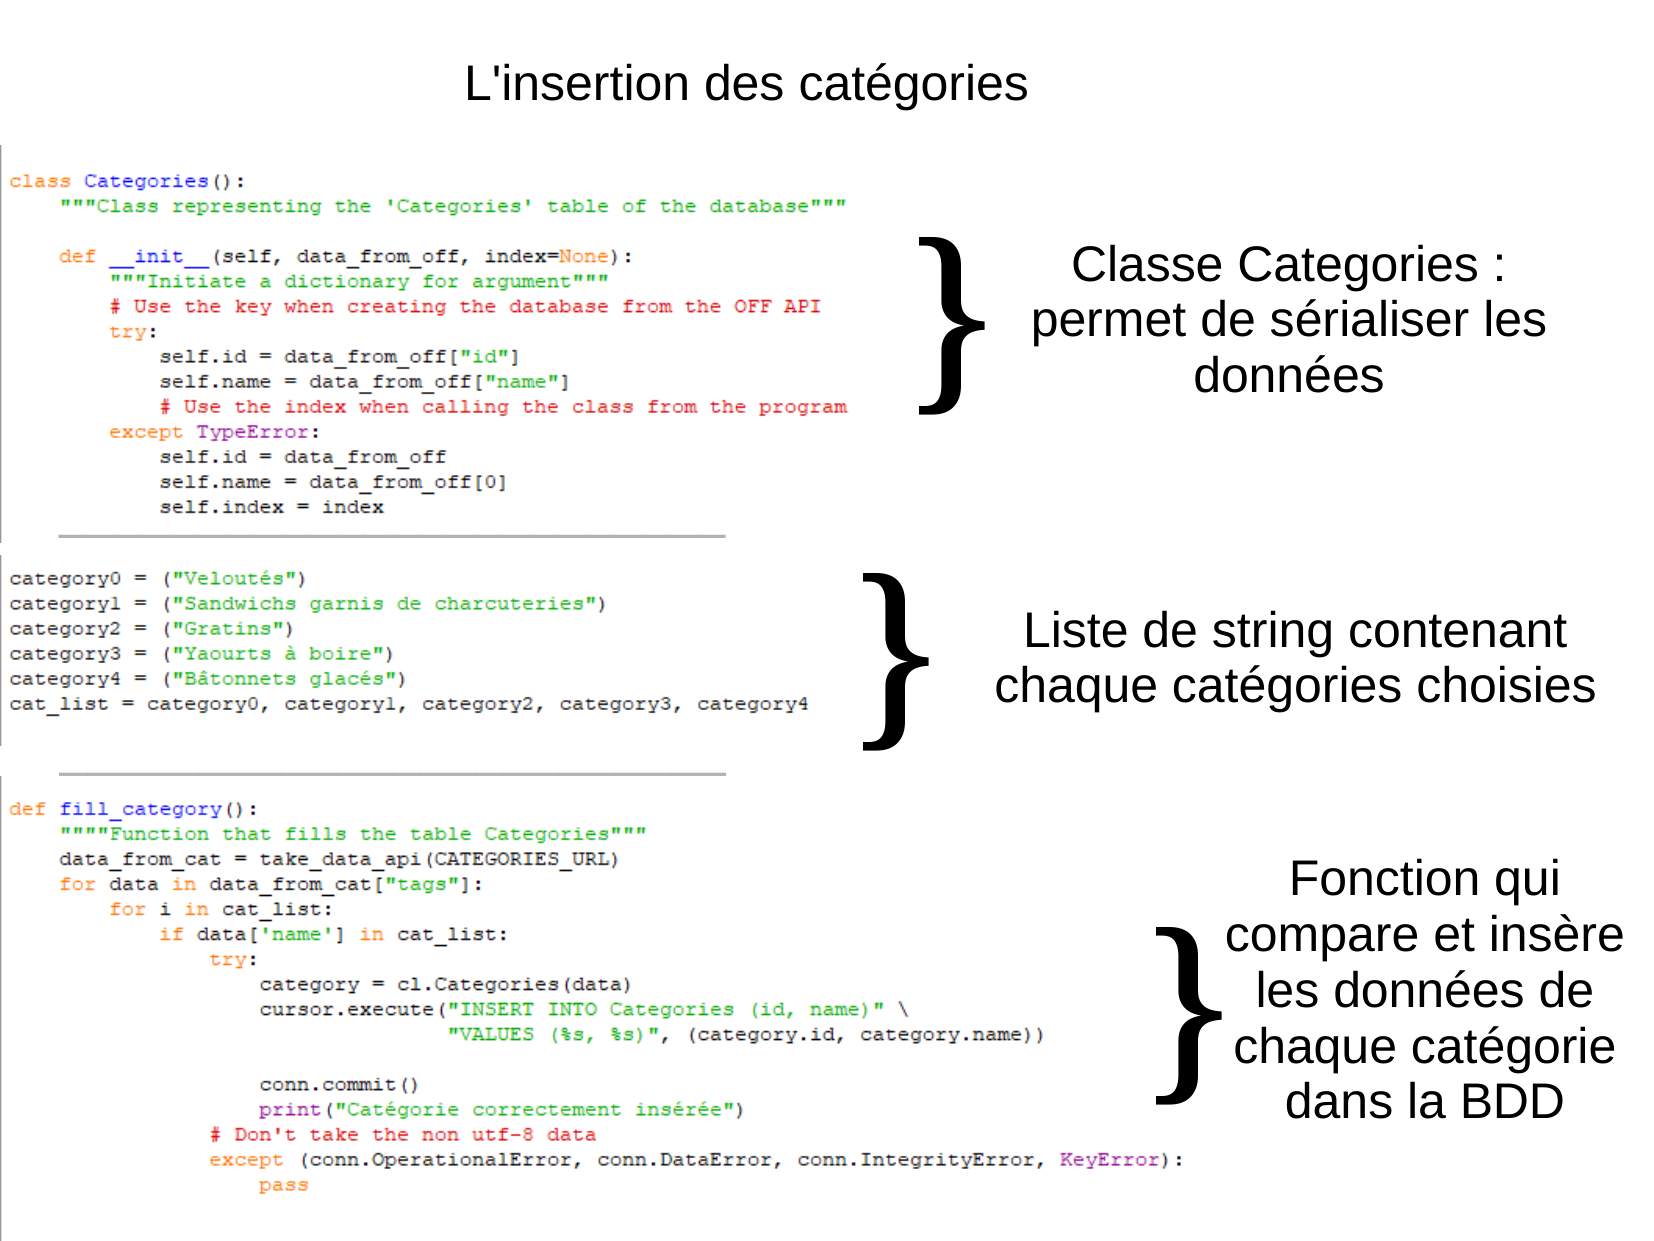

# L'insertion des catégories
}
Classe Categories :
permet de sérialiser les données
________________________
}
Liste de string contenant chaque catégories choisies
________________________
}
Fonction qui compare et insère les données de chaque catégorie dans la BDD